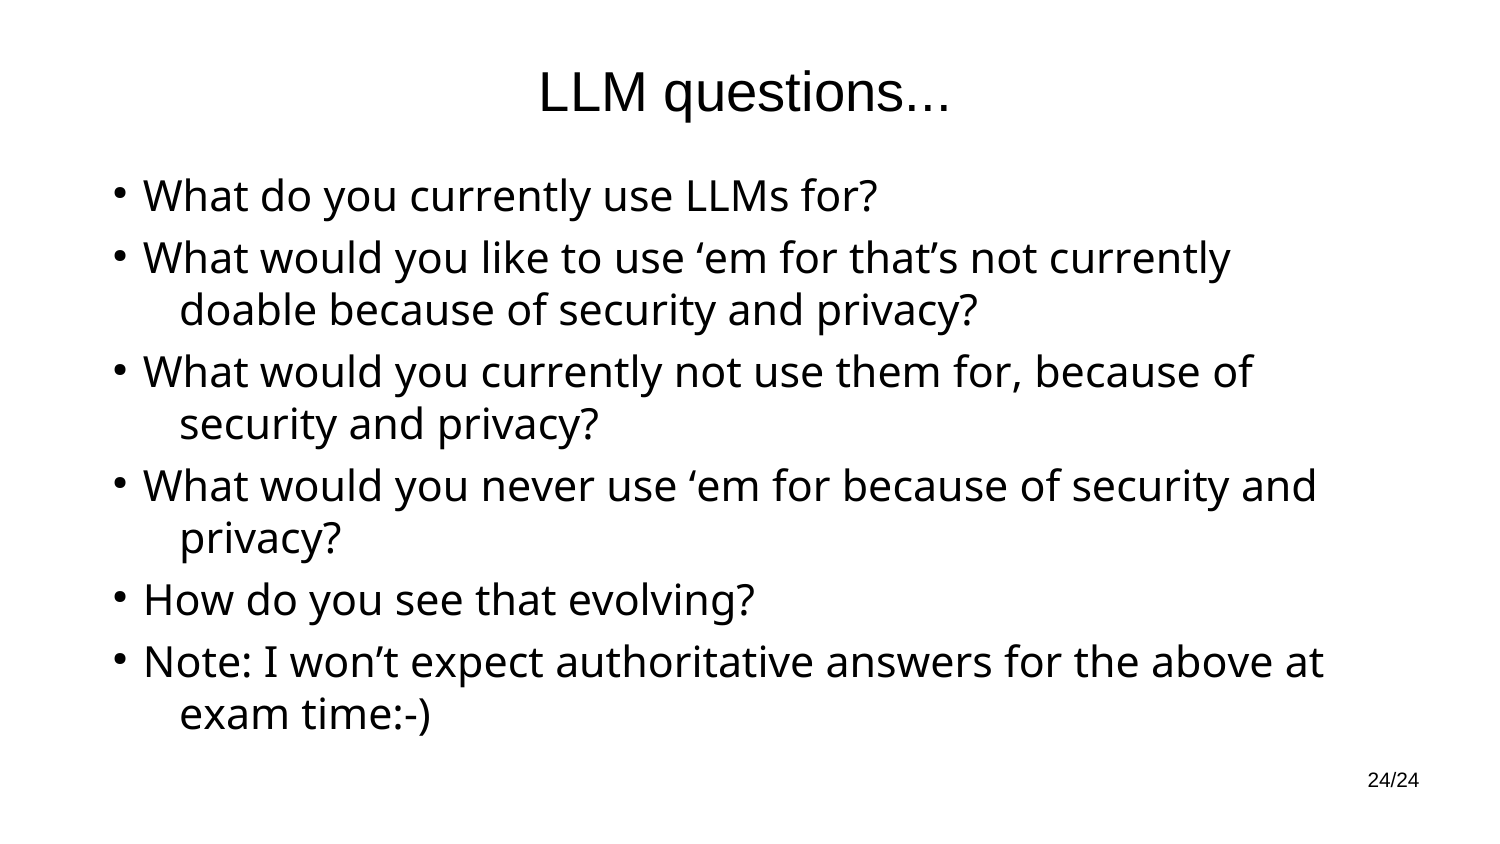

# LLM questions...
What do you currently use LLMs for?
What would you like to use ‘em for that’s not currently doable because of security and privacy?
What would you currently not use them for, because of security and privacy?
What would you never use ‘em for because of security and privacy?
How do you see that evolving?
Note: I won’t expect authoritative answers for the above at exam time:-)